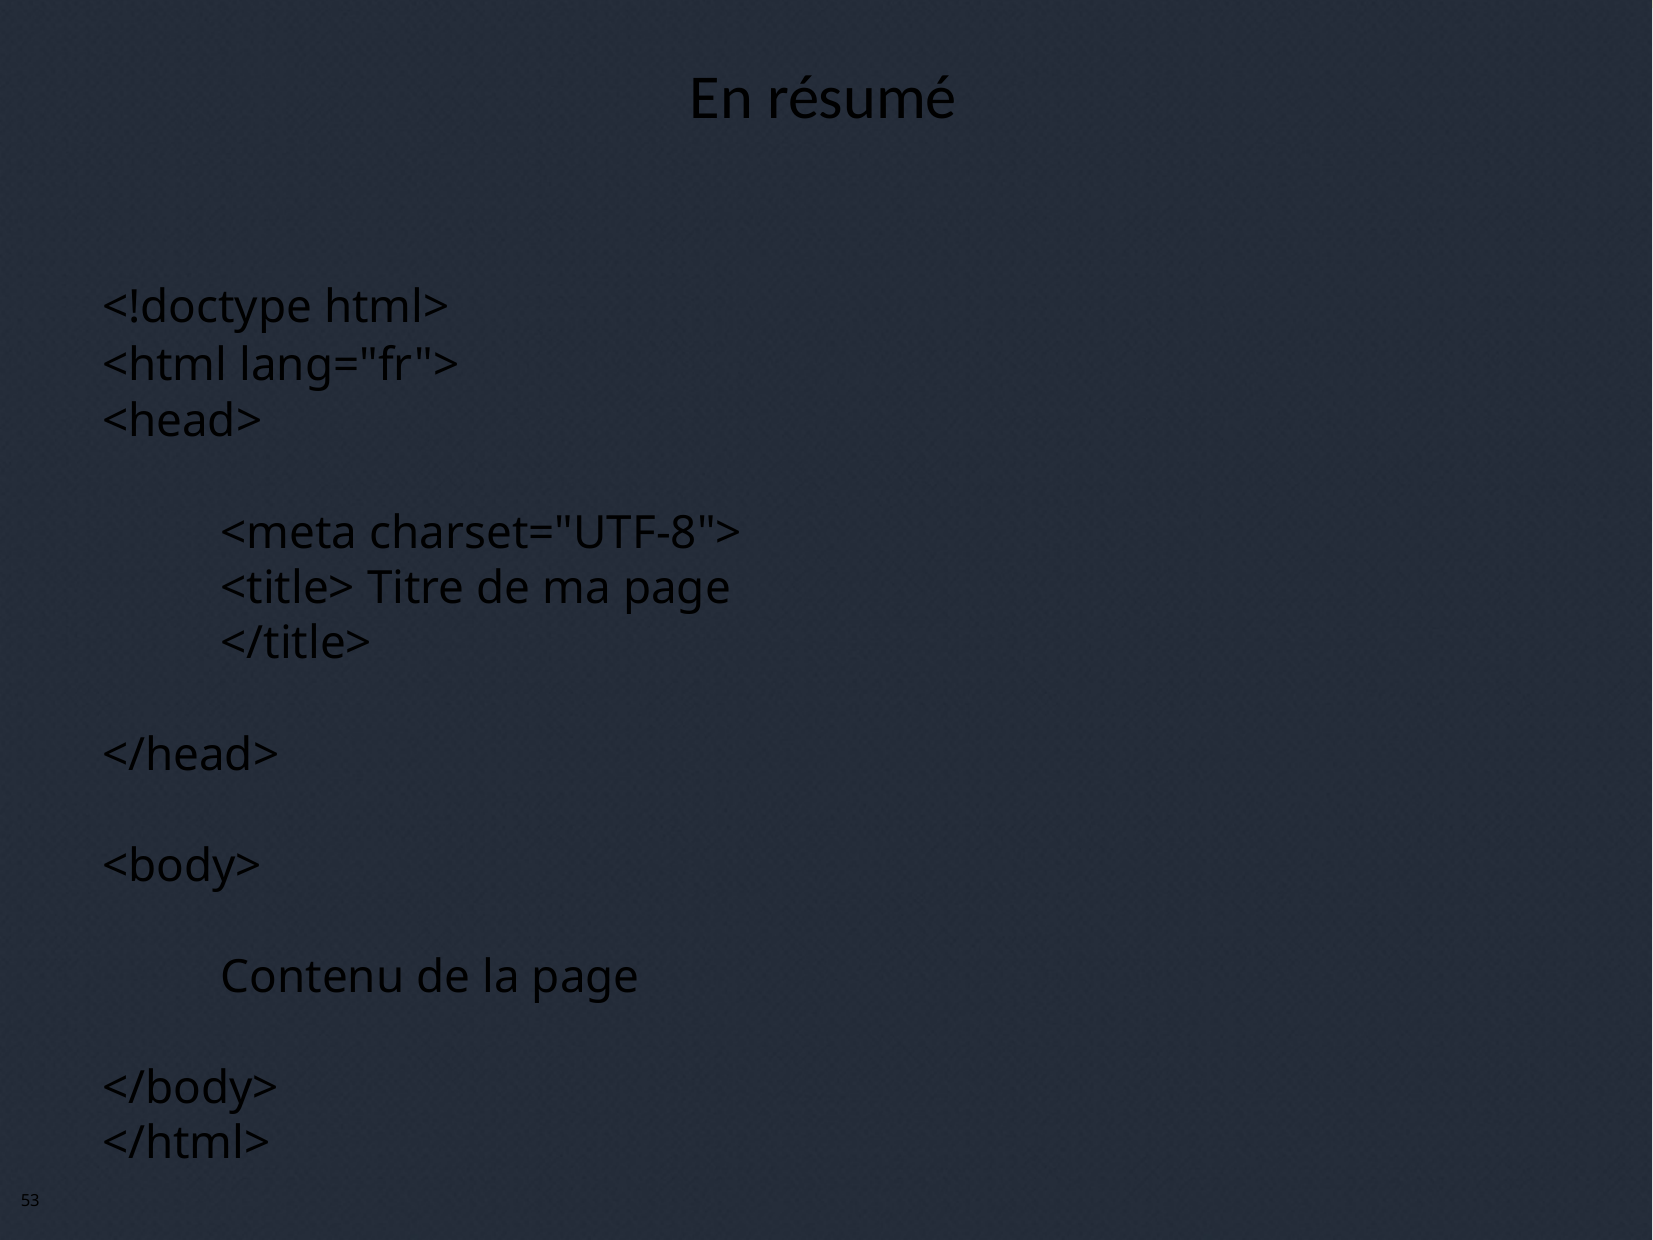

# En résumé
<!doctype html>
<html lang="fr">
<head>
<meta charset="UTF-8">
<title> Titre de ma page </title>
</head>
<body>
Contenu de la page
</body>
</html>
53